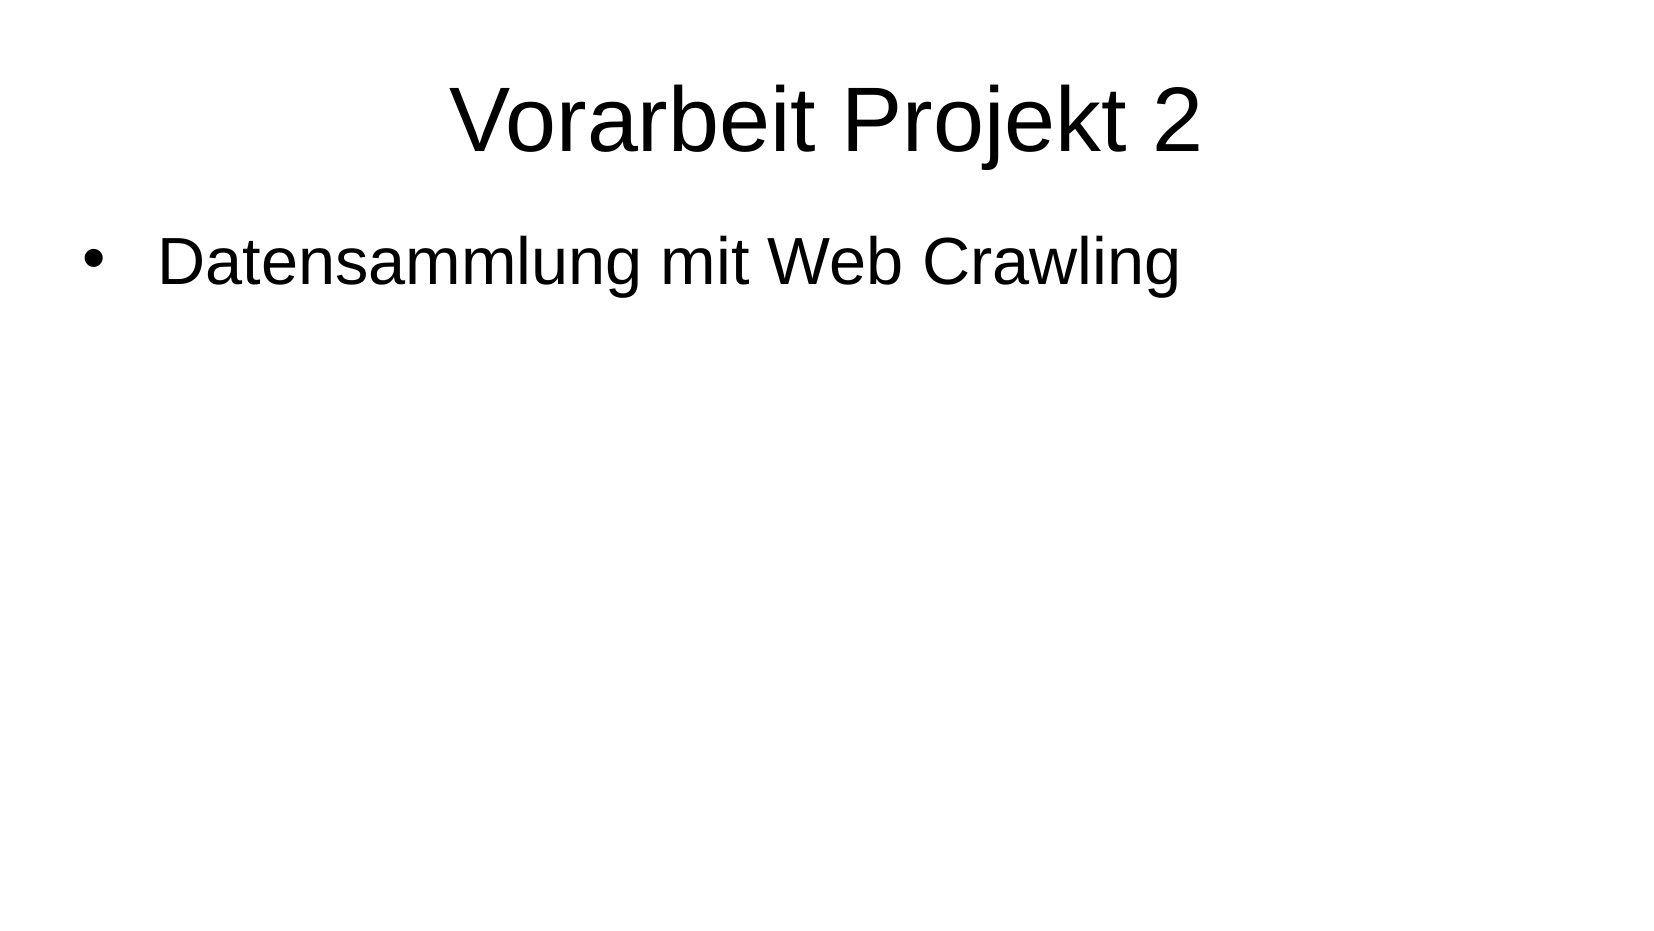

# Vorarbeit Projekt 2
Datensammlung mit Web Crawling